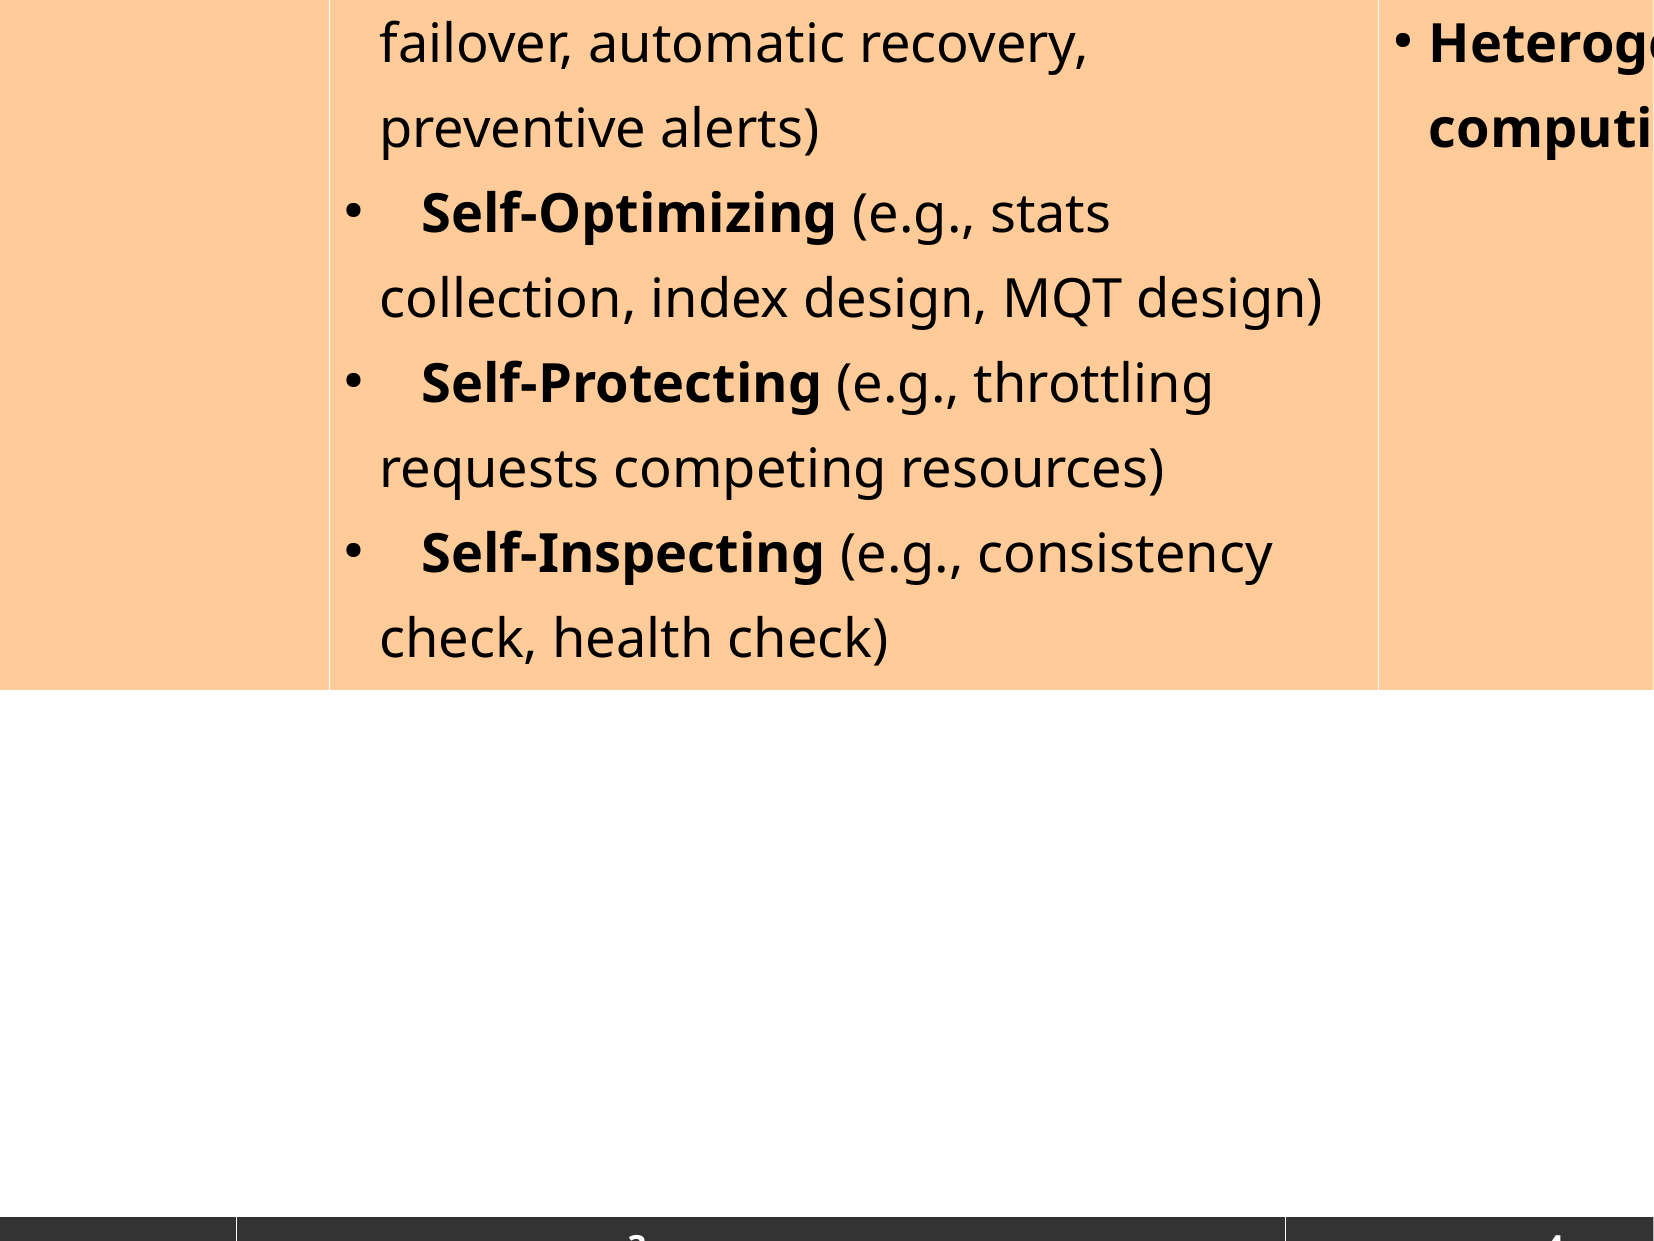

| Stage | 1 | 2 | 3 | 4 | 5 |
| --- | --- | --- | --- | --- | --- |
| AI-Native Database | AI-Advised Workload Manager (e.g., modeling, scheduling, predicting) SQL Optimization (e.g., SQL rewriter, view advisor, index advisor) DB Maintenance (e.g., performance monitoring, tuning, fault tolerance) Security (e.g., intelligent masking/auditing/detecting) | AI-Assisted Merge AI tools into DB kernel | AI-Designed Self-Configuring (e.g., tuning, software upgrade, data partitioning) Self-Healing (e.g., automatic failover, automatic recovery, preventive alerts) Self-Optimizing (e.g., stats collection, index design, MQT design) Self-Protecting (e.g., throttling requests competing resources) Self-Inspecting (e.g., consistency check, health check) | AI-Assembled Support different computing powers (e.g., ARM, GPU, NPU) Heterogeneous computing architecture | AI-Designed Database initialization Database design Database implementation and loading Database testing and evaluation Database operation, maintenance and evolution |
| Stage | 1 | 2 | 3 | 4 | 5 |
| --- | --- | --- | --- | --- | --- |
| AI-Native Database | AI-Advised Workload Manager (e.g., modeling, scheduling, predicting) SQL Optimization (e.g., SQL rewriter, view advisor, index advisor) DB Maintenance (e.g., performance monitoring, configuration optimization, data migration, fault tolerance) Security (e.g., intelligent masking, intelligent auditing, intelligent detecting) | AI-Assisted Merge AI tools into DB kernel | AI-Designed Self-Configuring (e.g., tuning, software upgrade, data partitioning) Self-Healing (e.g., automatic failover, automatic recovery, preventive alerts) Self-Optimizing (e.g., stats collection, index design, MQT design) Self-Protecting (e.g., throttling requests competing resources) Self-Inspecting (e.g., consistency check, health check) | AI-Assembled Incorporate heterogeneous computing architecture | AI-Designed Database initialization Database design Database implementation and loading Database testing and evaluation Database operation, maintenance and evolution |